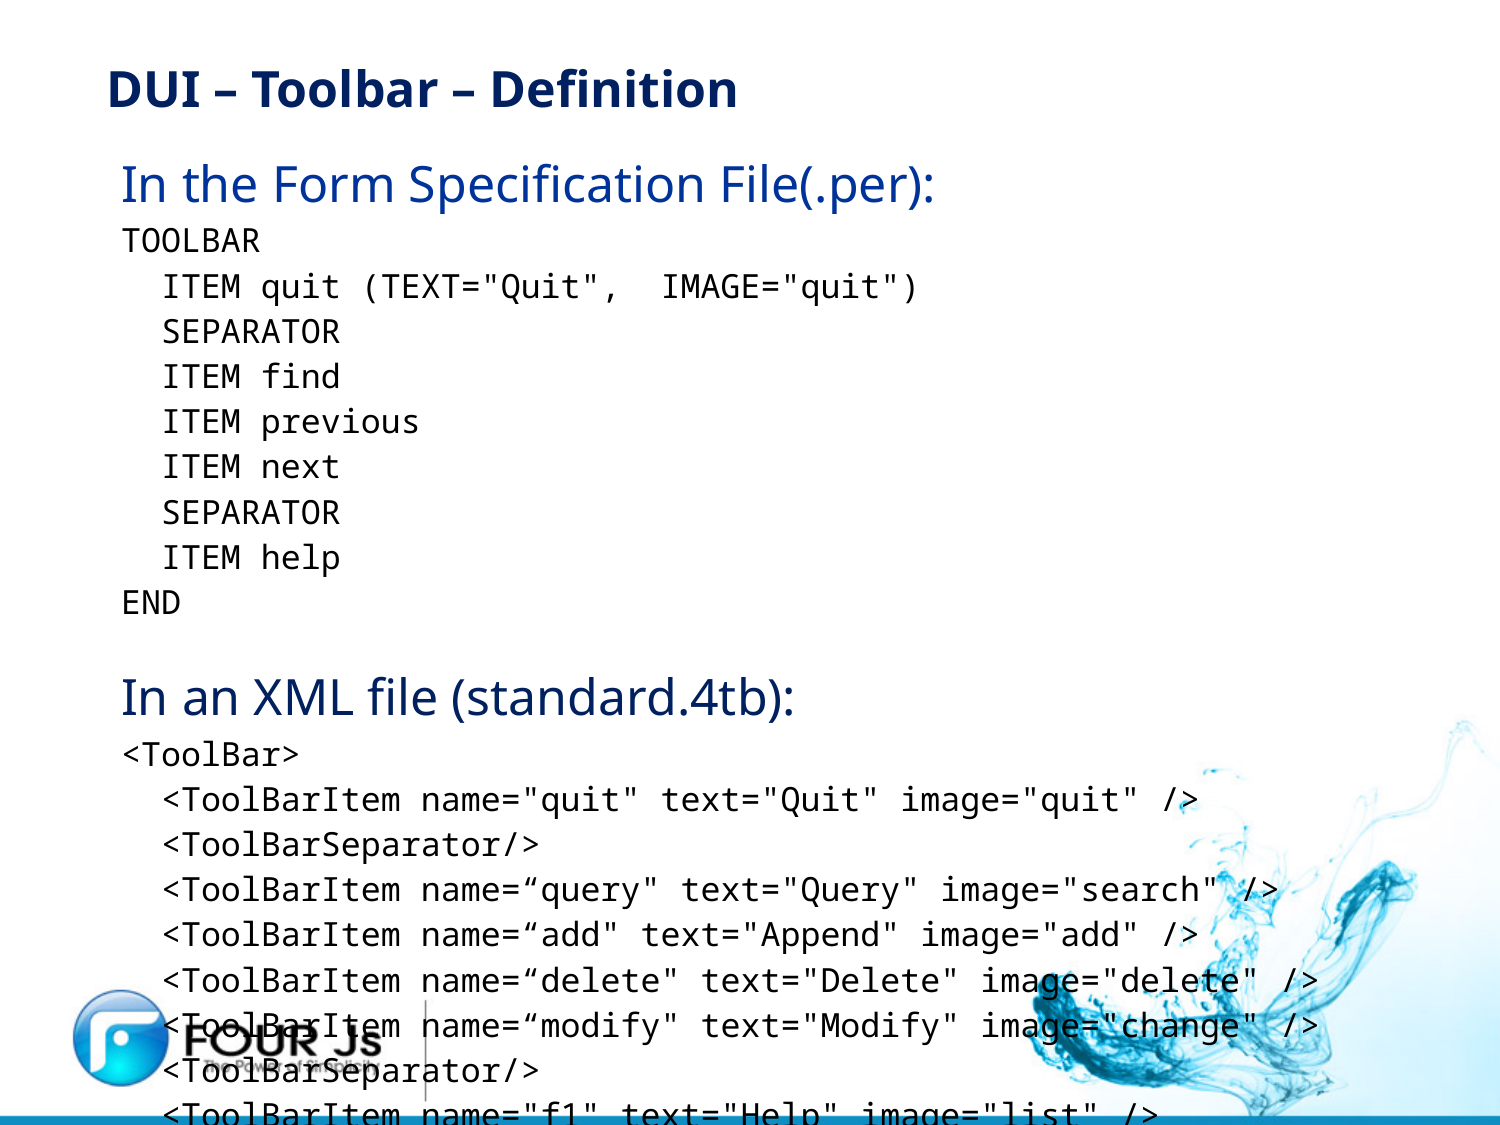

# DUI – Toolbar – Definition
In the Form Specification File(.per):
TOOLBAR
 ITEM quit (TEXT="Quit", IMAGE="quit")
 SEPARATOR
 ITEM find
 ITEM previous
 ITEM next
 SEPARATOR
 ITEM help
END
In an XML file (standard.4tb):
<ToolBar>
 <ToolBarItem name="quit" text="Quit" image="quit" />
 <ToolBarSeparator/>
 <ToolBarItem name=“query" text="Query" image="search" />
 <ToolBarItem name=“add" text="Append" image="add" />
 <ToolBarItem name=“delete" text="Delete" image="delete" />
 <ToolBarItem name=“modify" text="Modify" image="change" />
 <ToolBarSeparator/>
 <ToolBarItem name="f1" text="Help" image="list" />
</ToolBar>